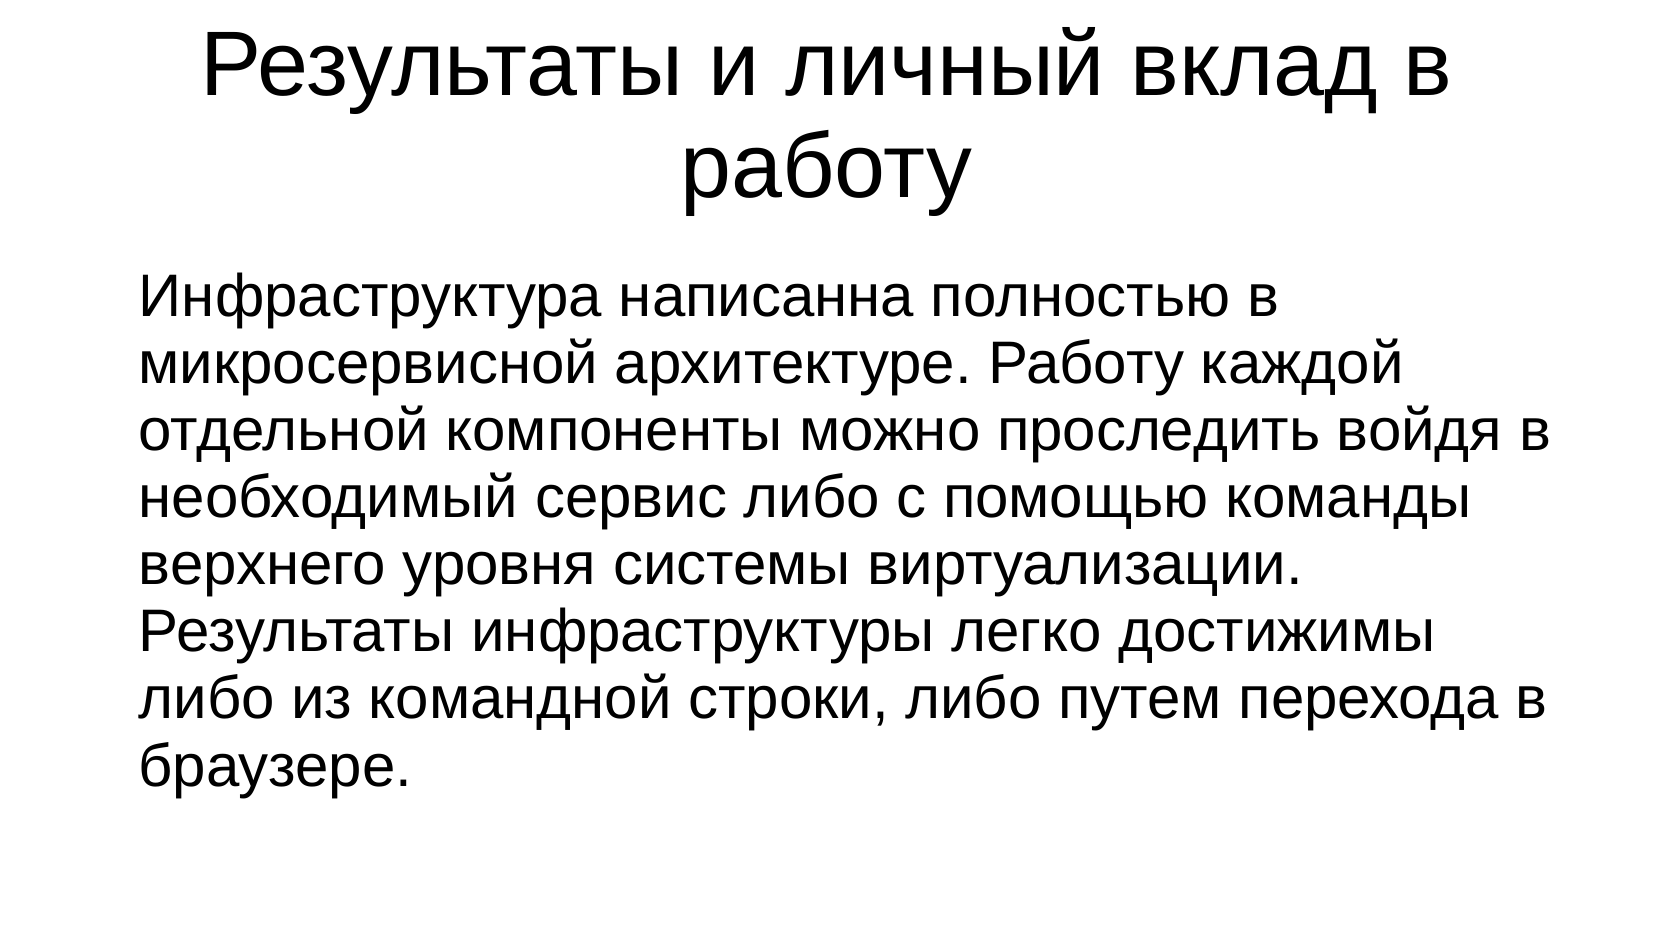

# Результаты и личный вклад в работу
Инфраструктура написанна полностью в микросервисной архитектуре. Работу каждой отдельной компоненты можно проследить войдя в необходимый сервис либо с помощью команды верхнего уровня системы виртуализации. Результаты инфраструктуры легко достижимы либо из командной строки, либо путем перехода в браузере.